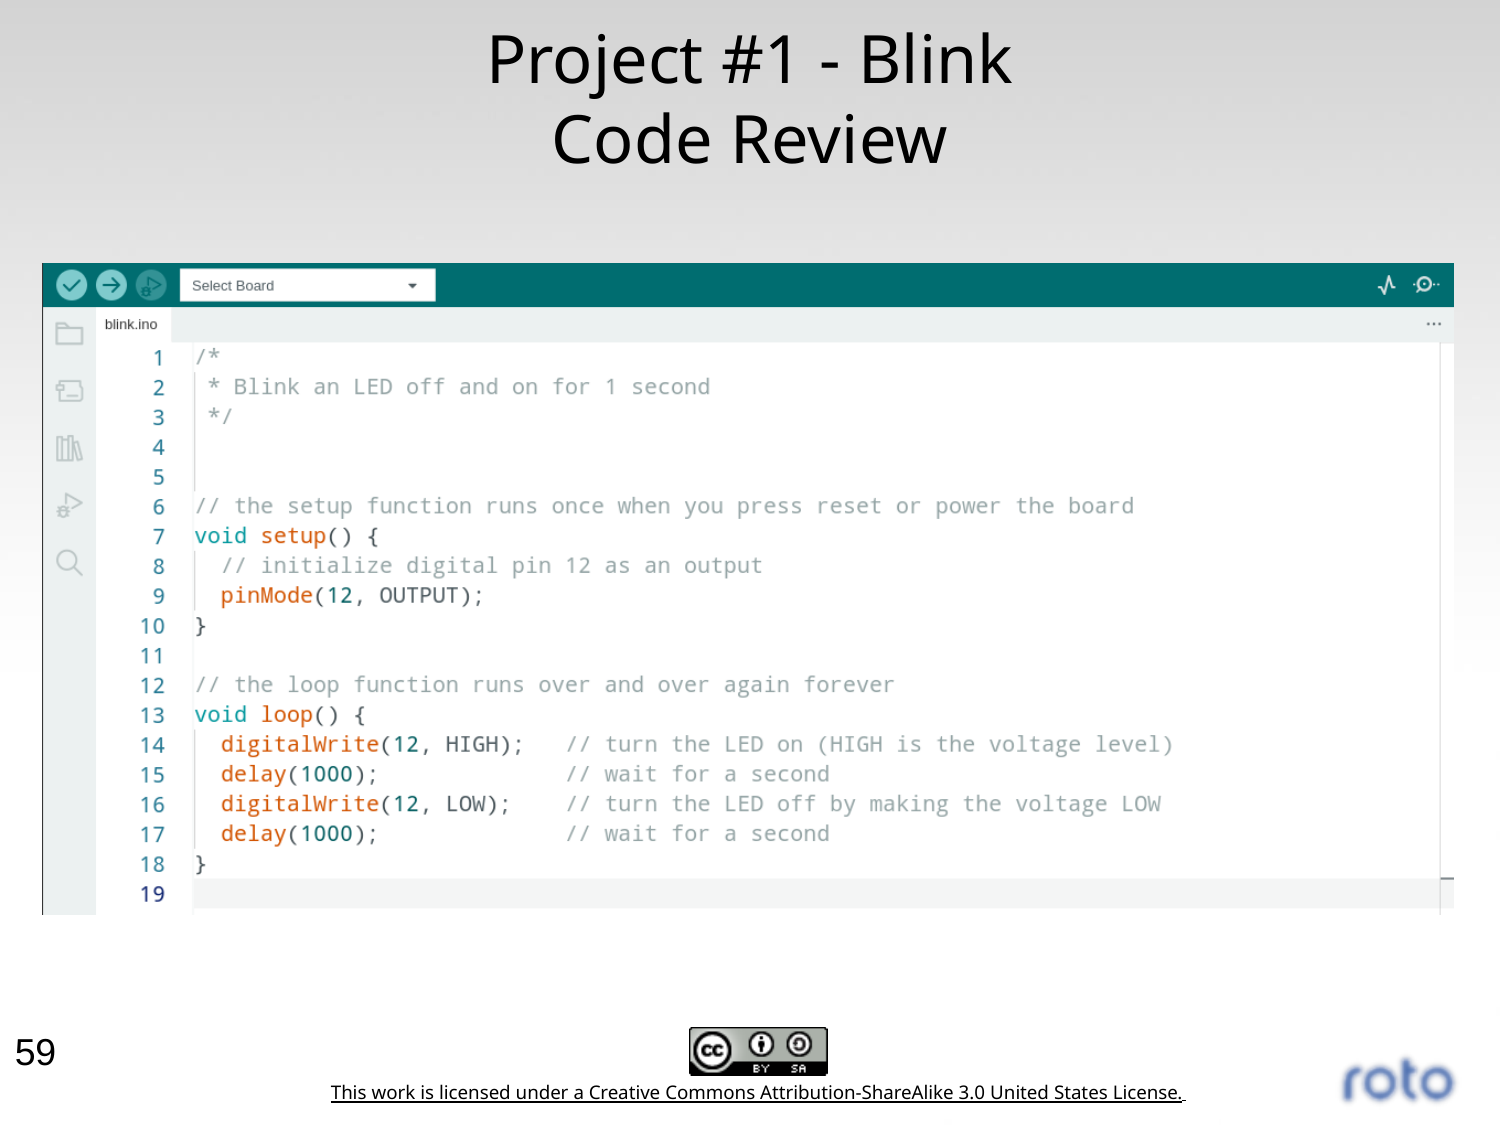

# Project #1 - Blink Code Review